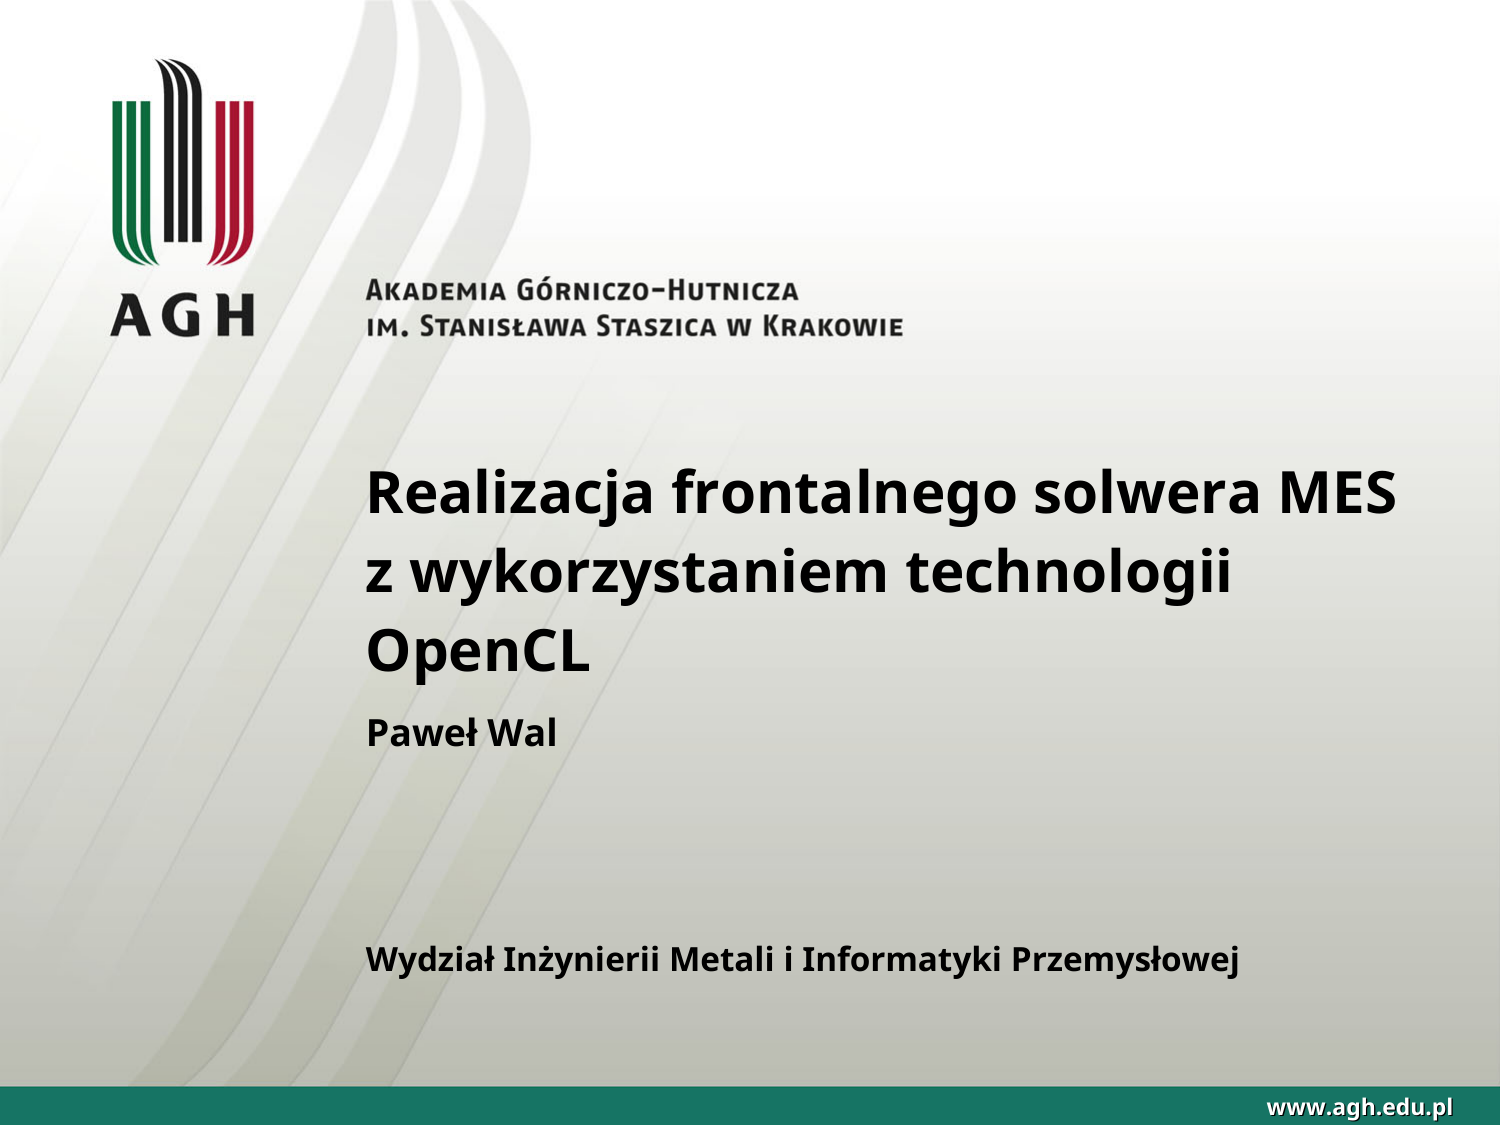

# Realizacja frontalnego solwera MES z wykorzystaniem technologii OpenCL
Paweł Wal
Wydział Inżynierii Metali i Informatyki Przemysłowej
www.agh.edu.pl